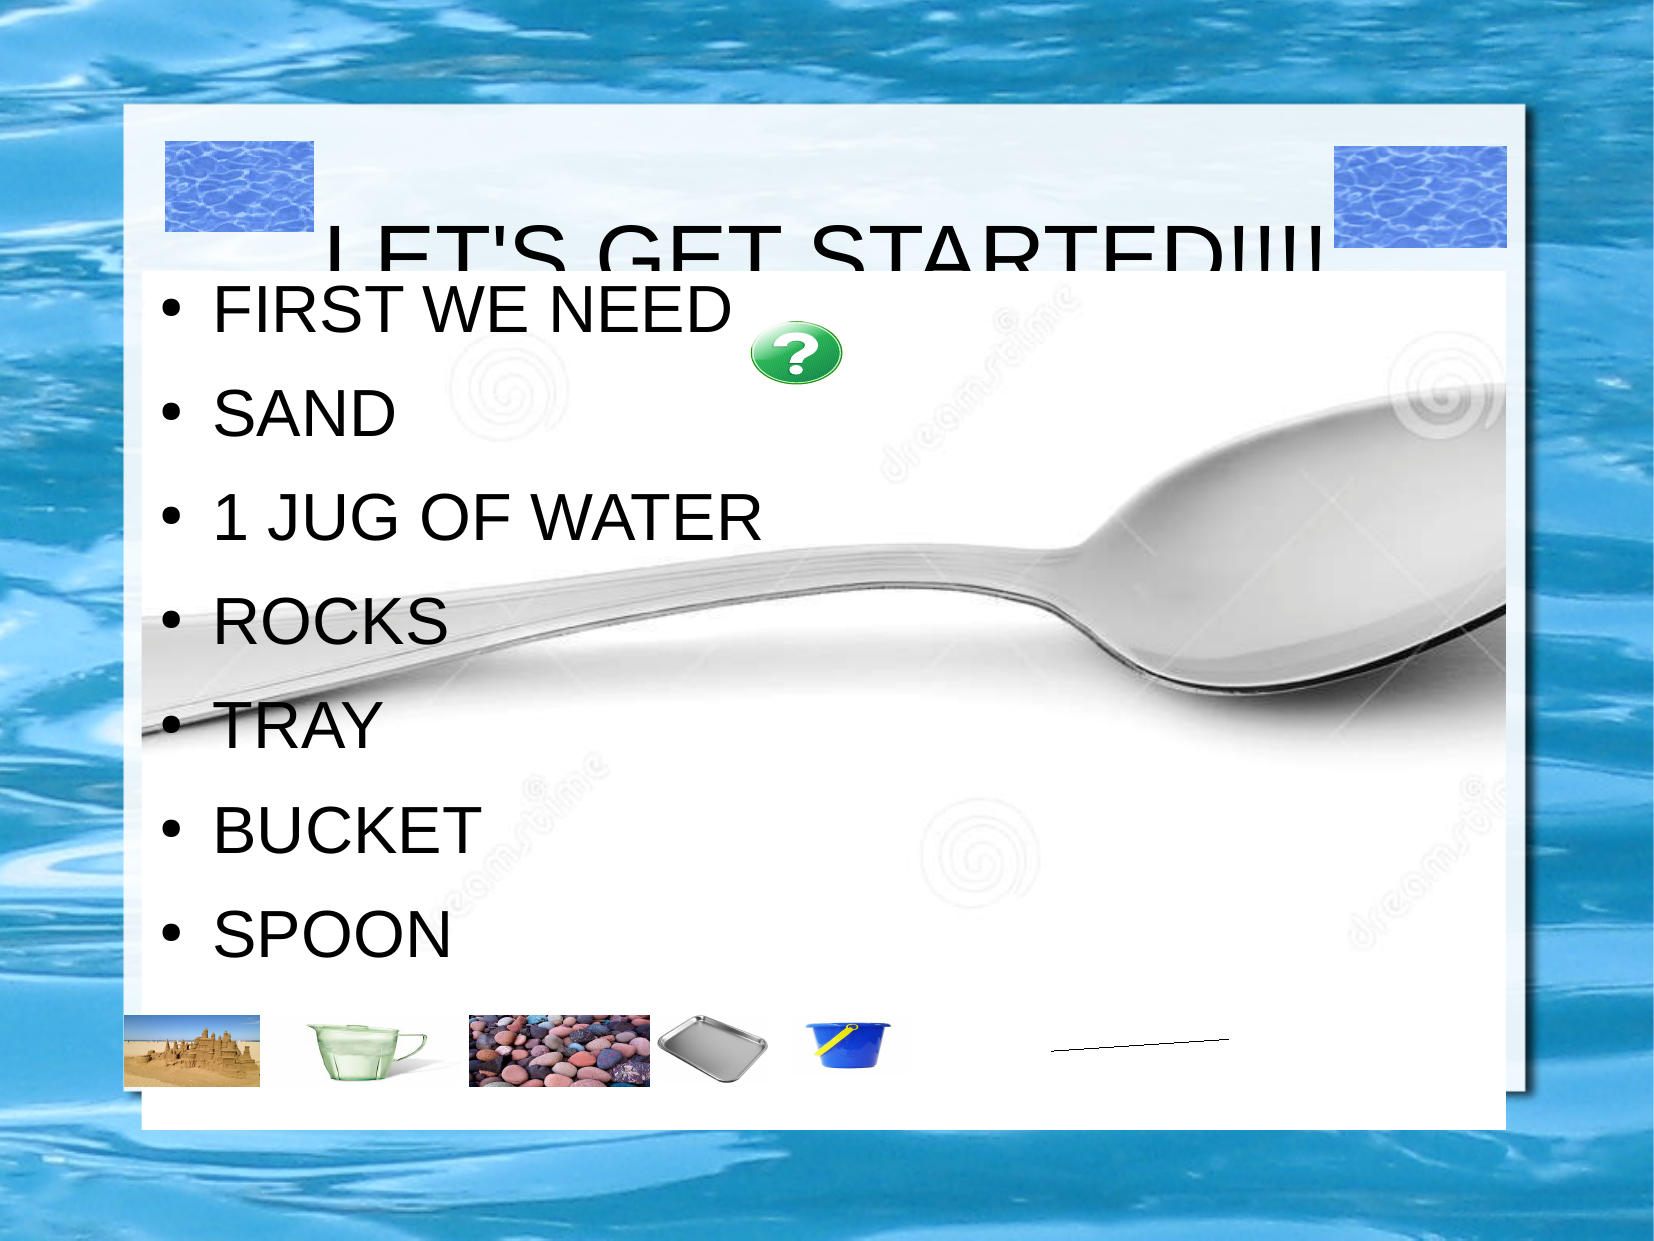

# LET'S GET STARTED!!!!
FIRST WE NEED
SAND
1 JUG OF WATER
ROCKS
TRAY
BUCKET
SPOON